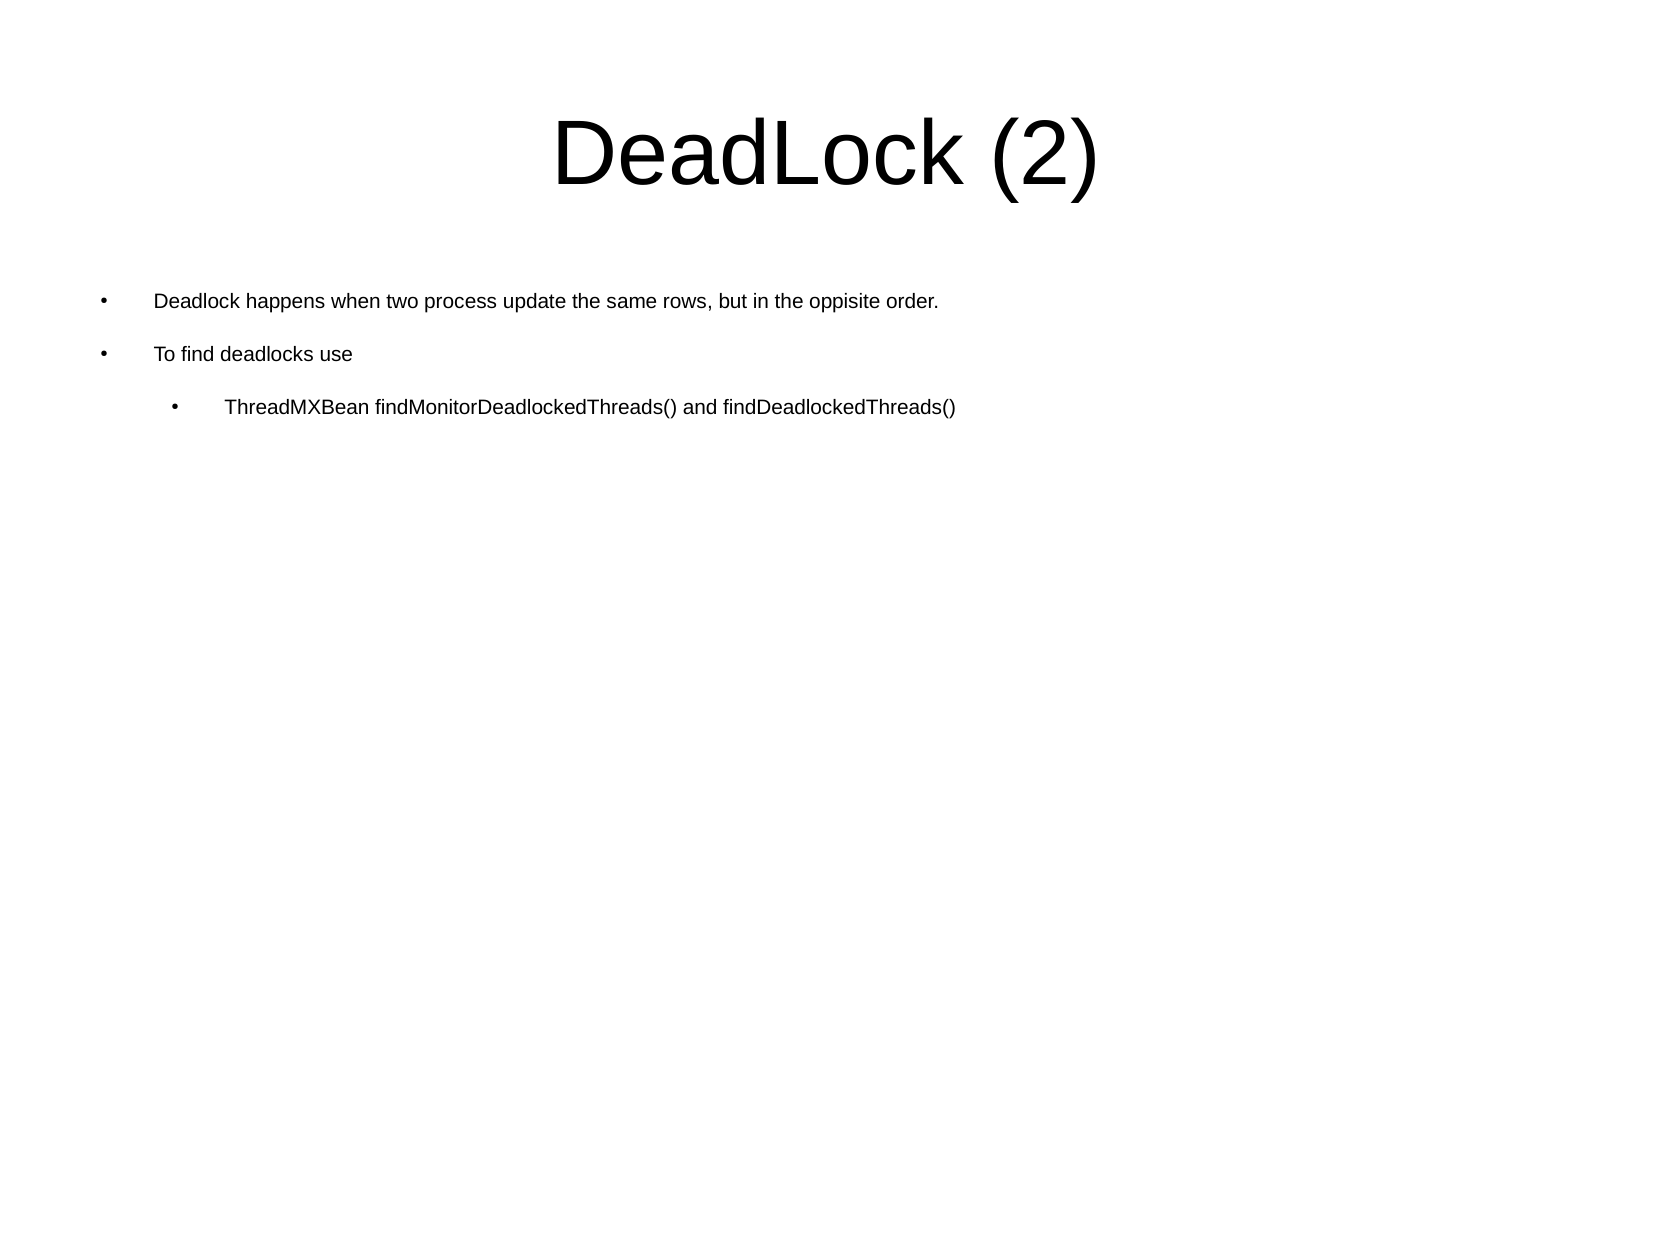

# DeadLock (2)
Deadlock happens when two process update the same rows, but in the oppisite order.
To find deadlocks use
ThreadMXBean findMonitorDeadlockedThreads() and findDeadlockedThreads()